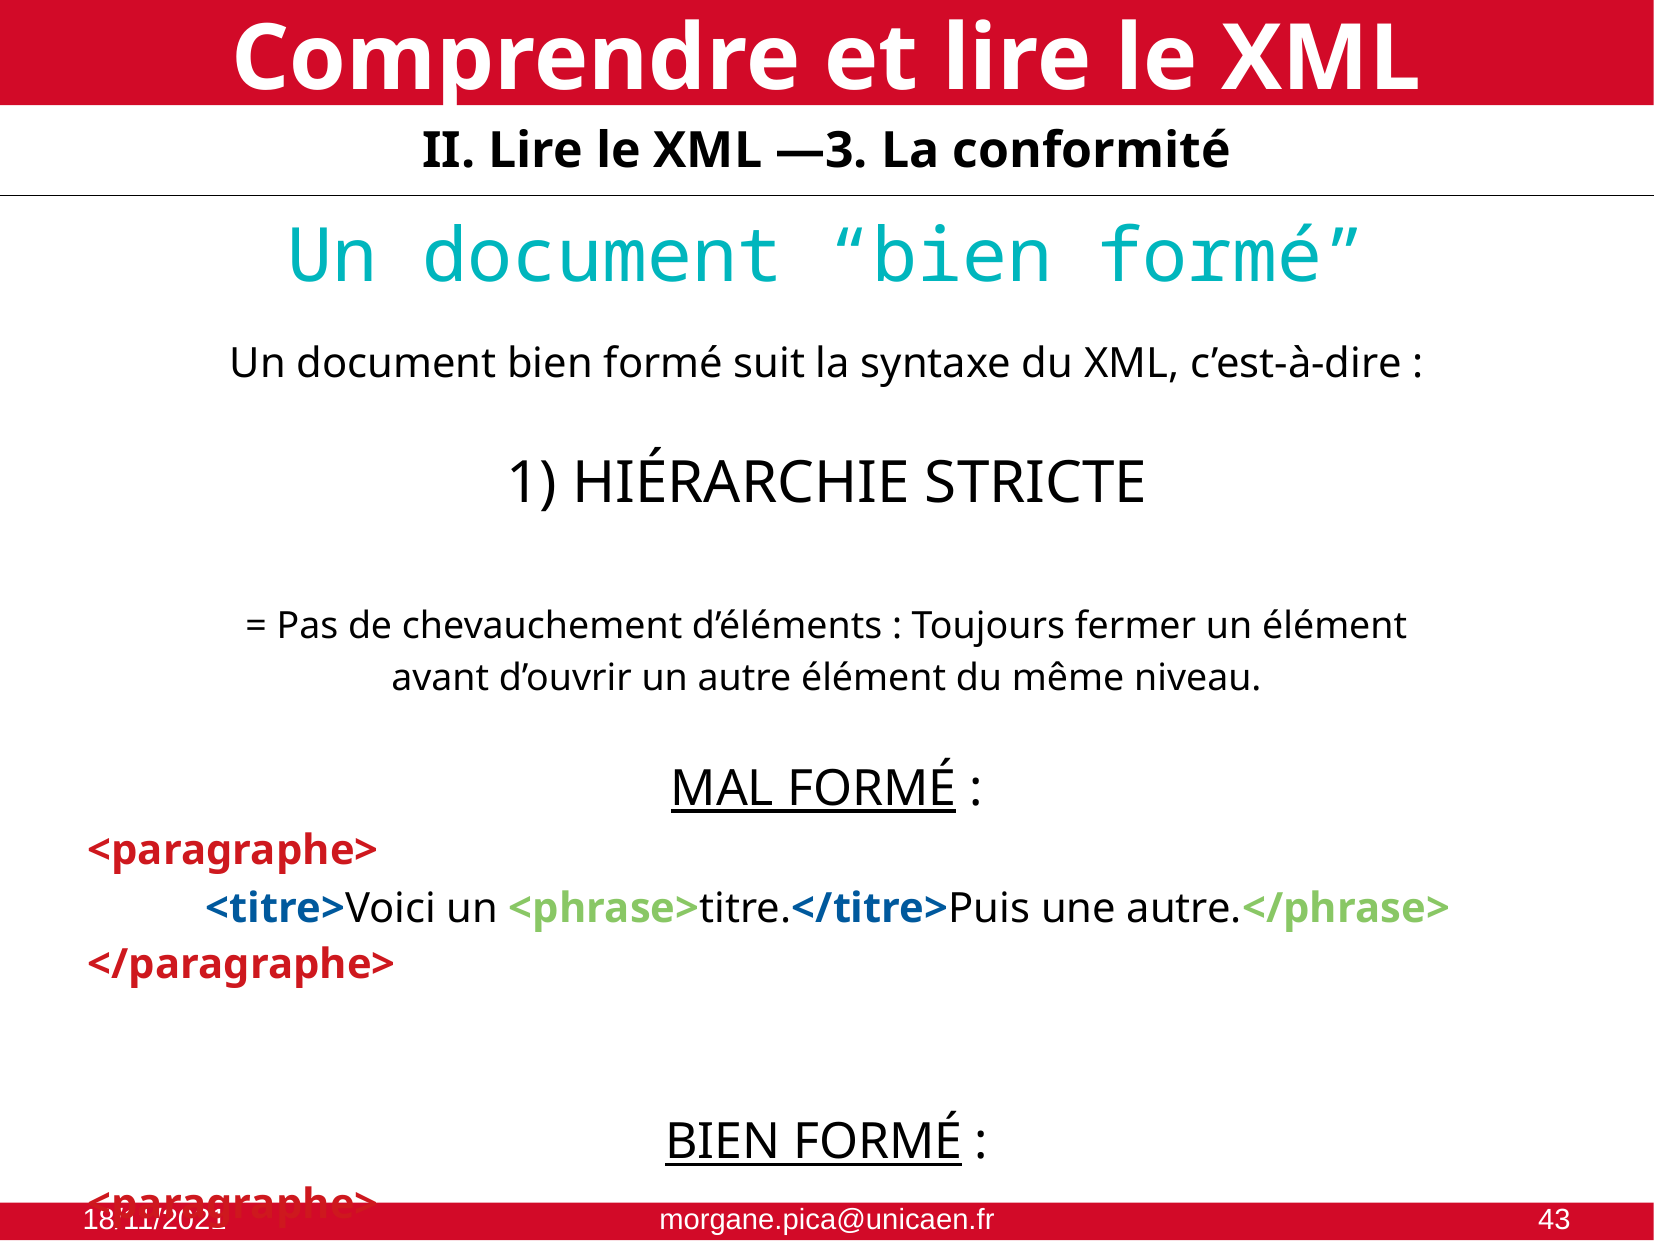

# Comprendre et lire le XML
II. Lire le XML —3. La conformité
Un document “bien formé”
Un document bien formé suit la syntaxe du XML, c’est-à-dire :
1) HIÉRARCHIE STRICTE
= Pas de chevauchement d’éléments : Toujours fermer un élément
avant d’ouvrir un autre élément du même niveau.
MAL FORMÉ :
<paragraphe>
<titre>Voici un <phrase>titre.</titre>Puis une autre.</phrase>
</paragraphe>
BIEN FORMÉ :
<paragraphe>
<titre>Voici un titre.</titre><phrase>Puis une autre.</phrase>
</paragraphe>
18/11/2021
morgane.pica@unicaen.fr
43